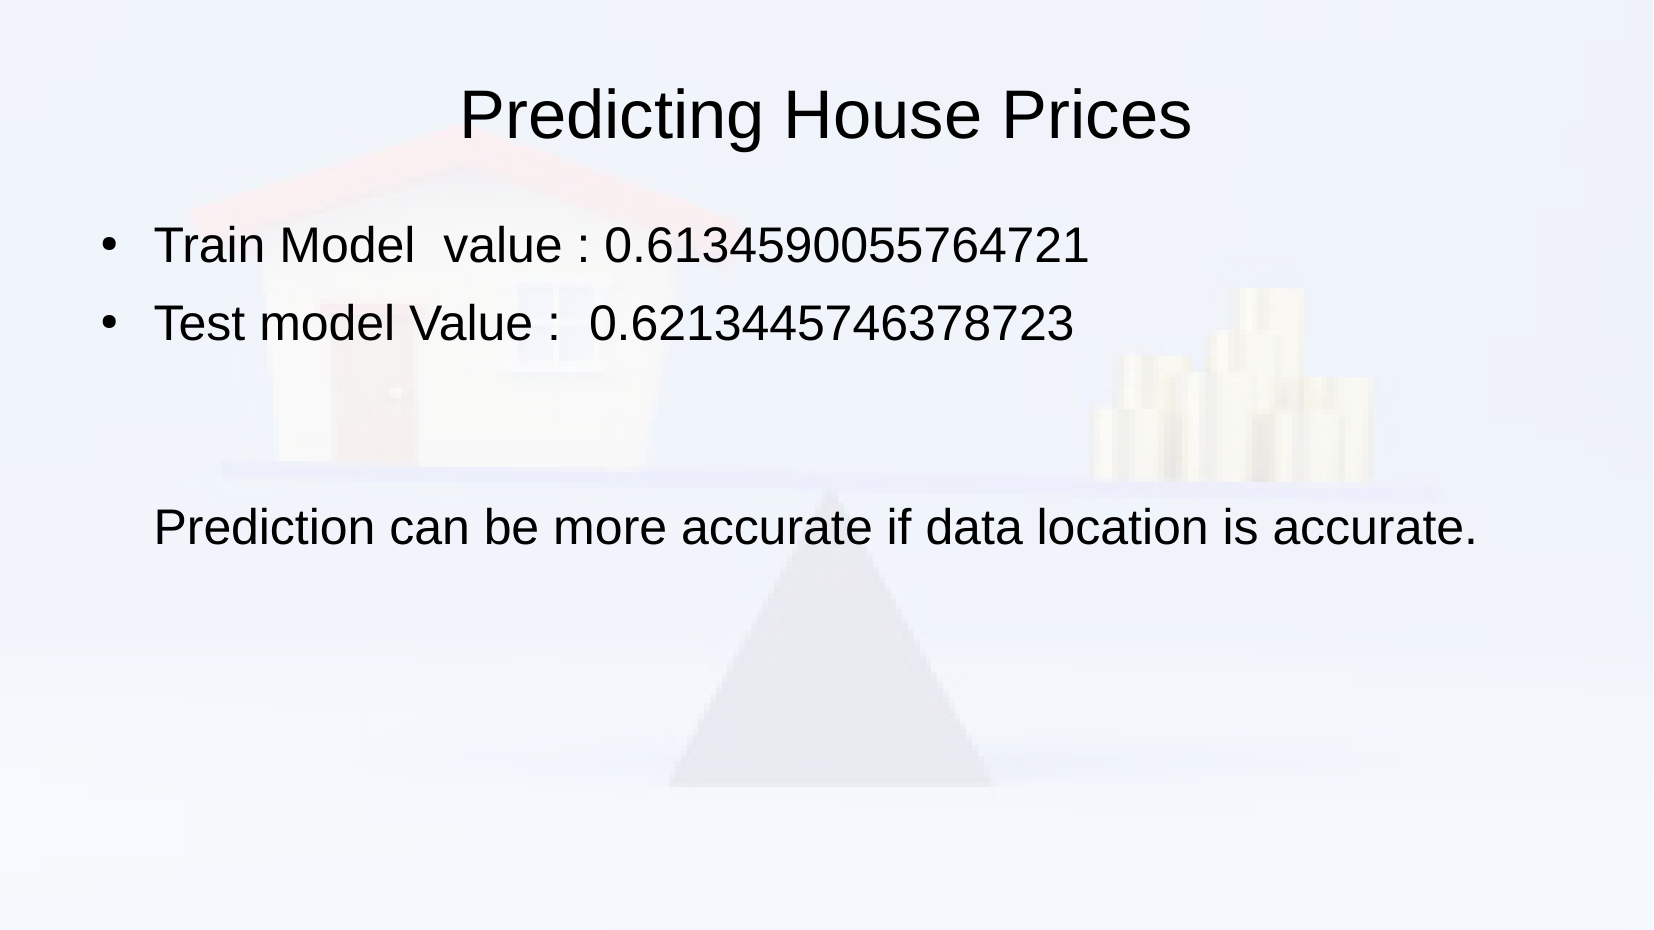

# Predicting House Prices
Train Model value : 0.6134590055764721
Test model Value : 0.6213445746378723
Prediction can be more accurate if data location is accurate.